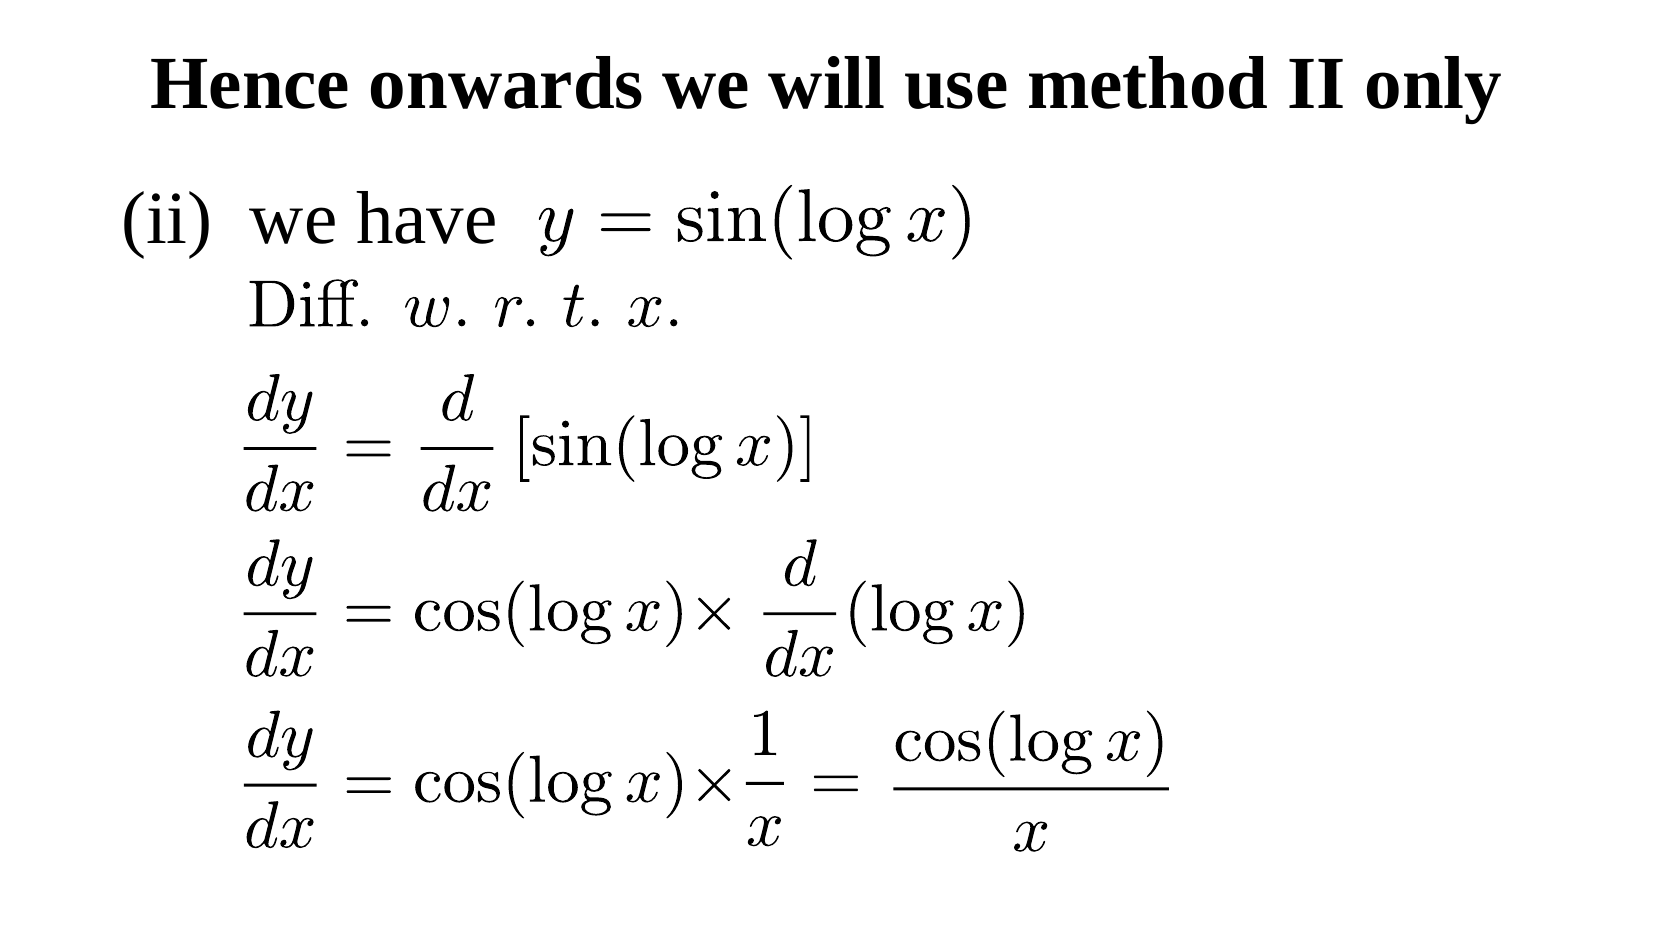

# Hence onwards we will use method II only
	(ii) we have